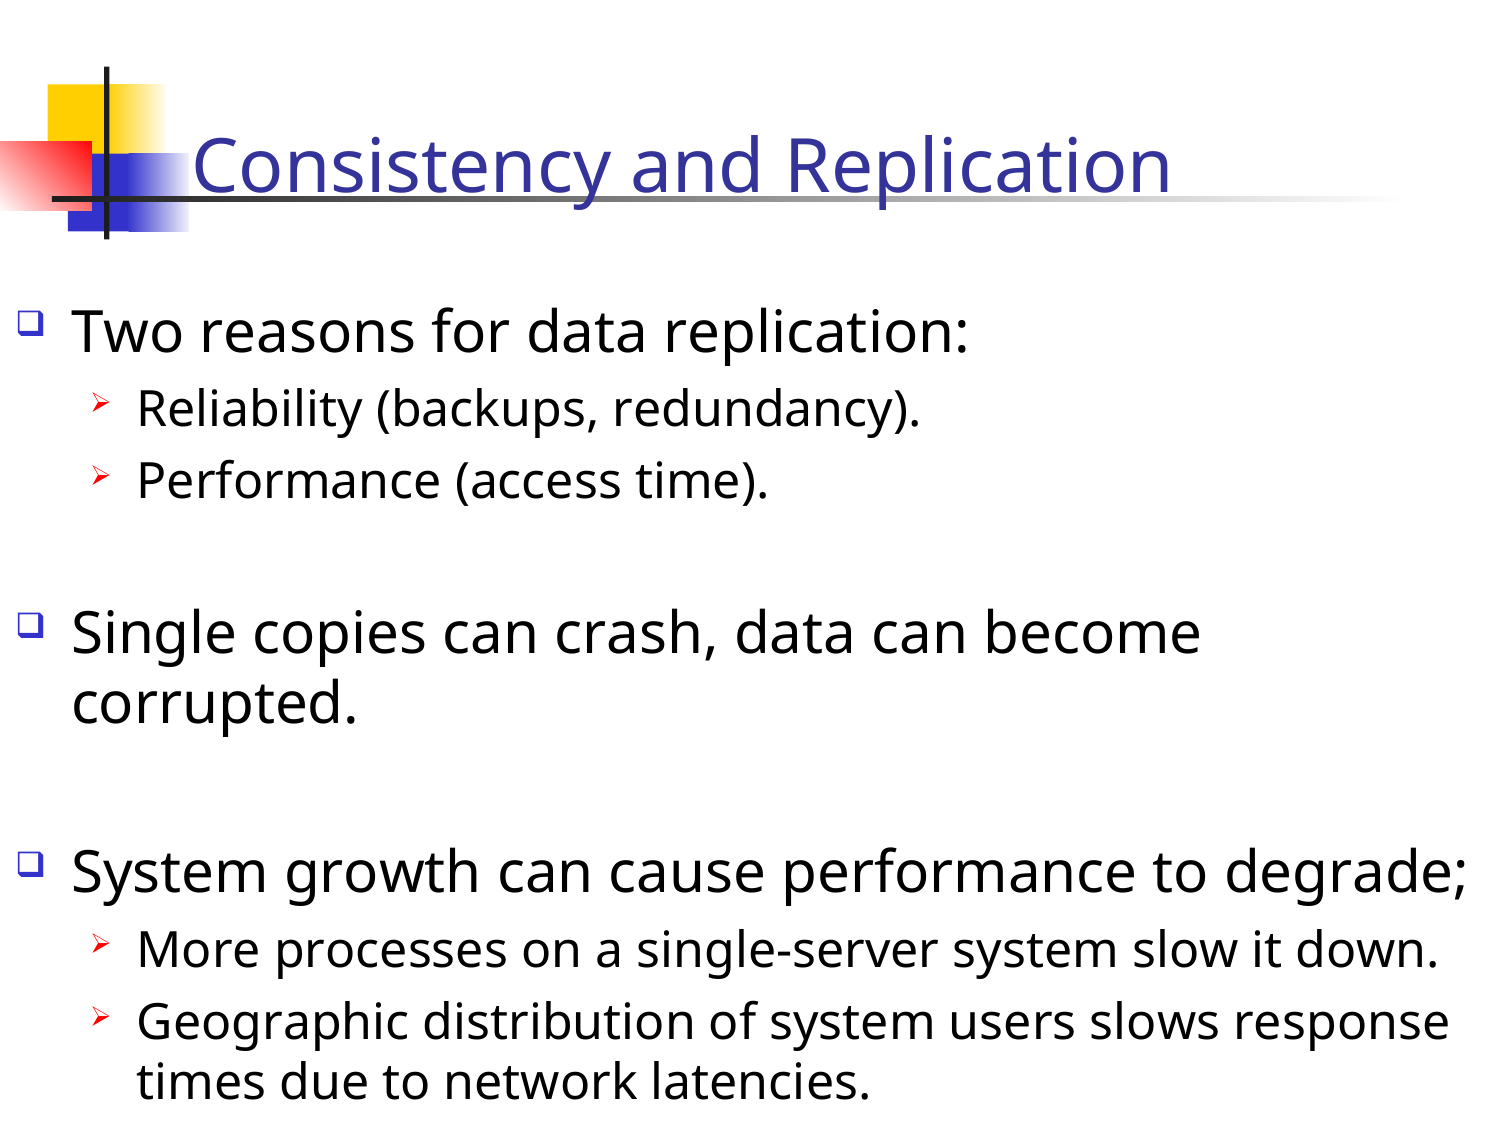

Consistency and Replication
Two reasons for data replication:
Reliability (backups, redundancy).
Performance (access time).
Single copies can crash, data can become corrupted.
System growth can cause performance to degrade;
More processes on a single-server system slow it down.
Geographic distribution of system users slows response times due to network latencies.